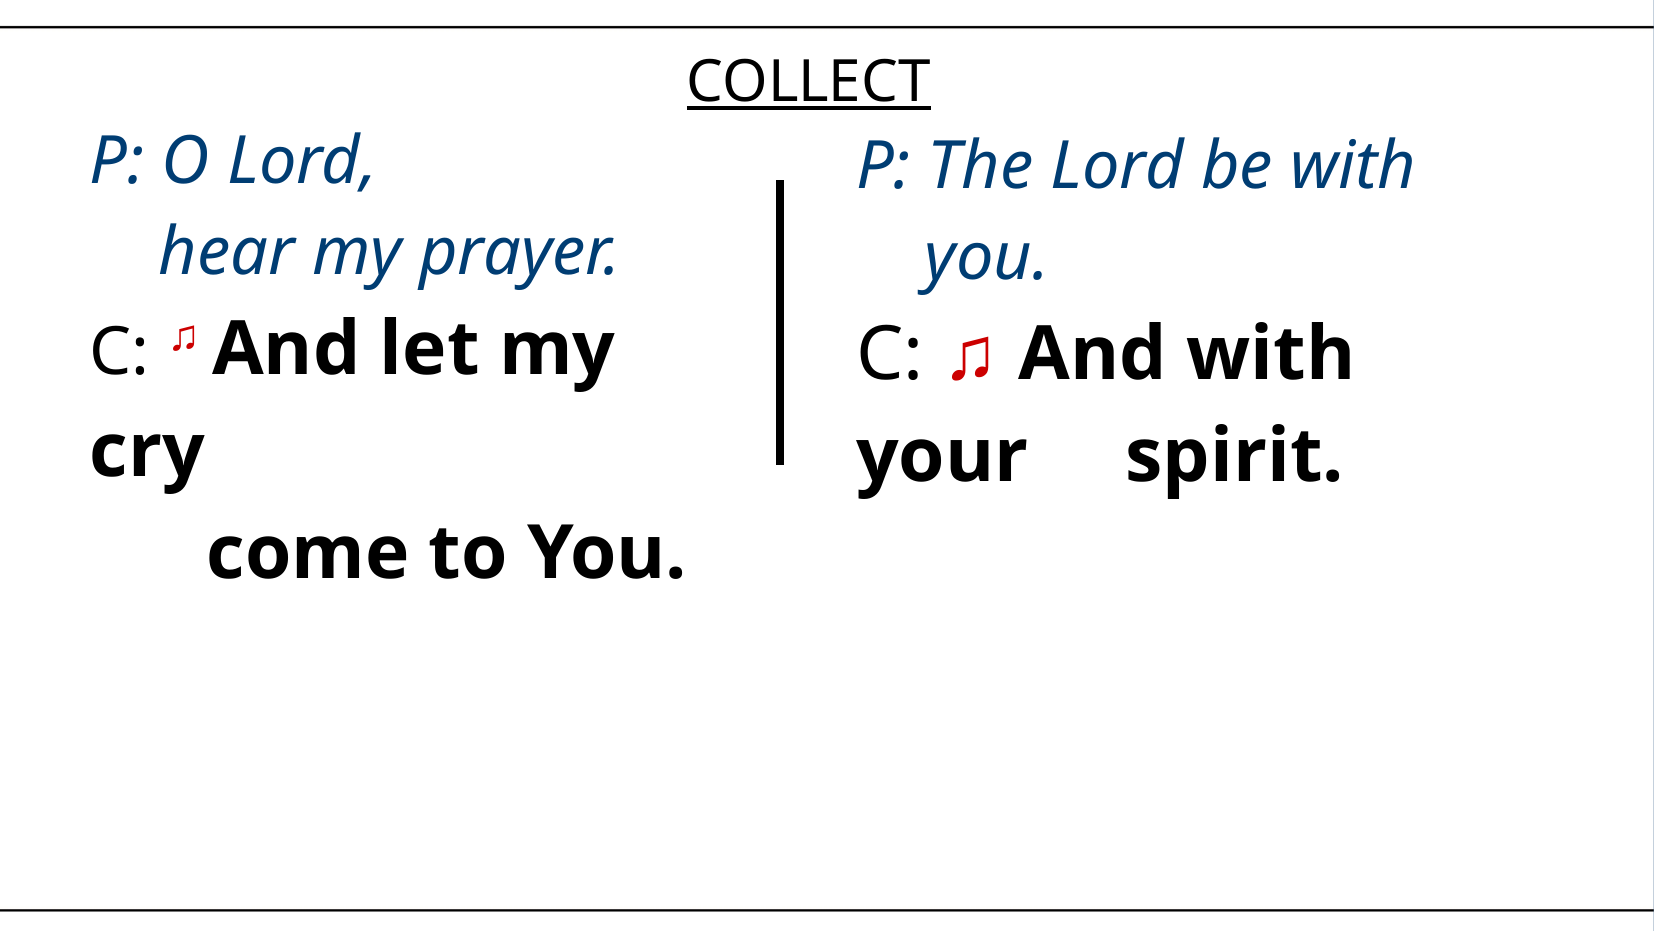

COLLECT
P: O Lord,
 hear my prayer.
C: ♫ And let my cry
 come to You.
P: The Lord be with
 you.
C: ♫ And with your spirit.